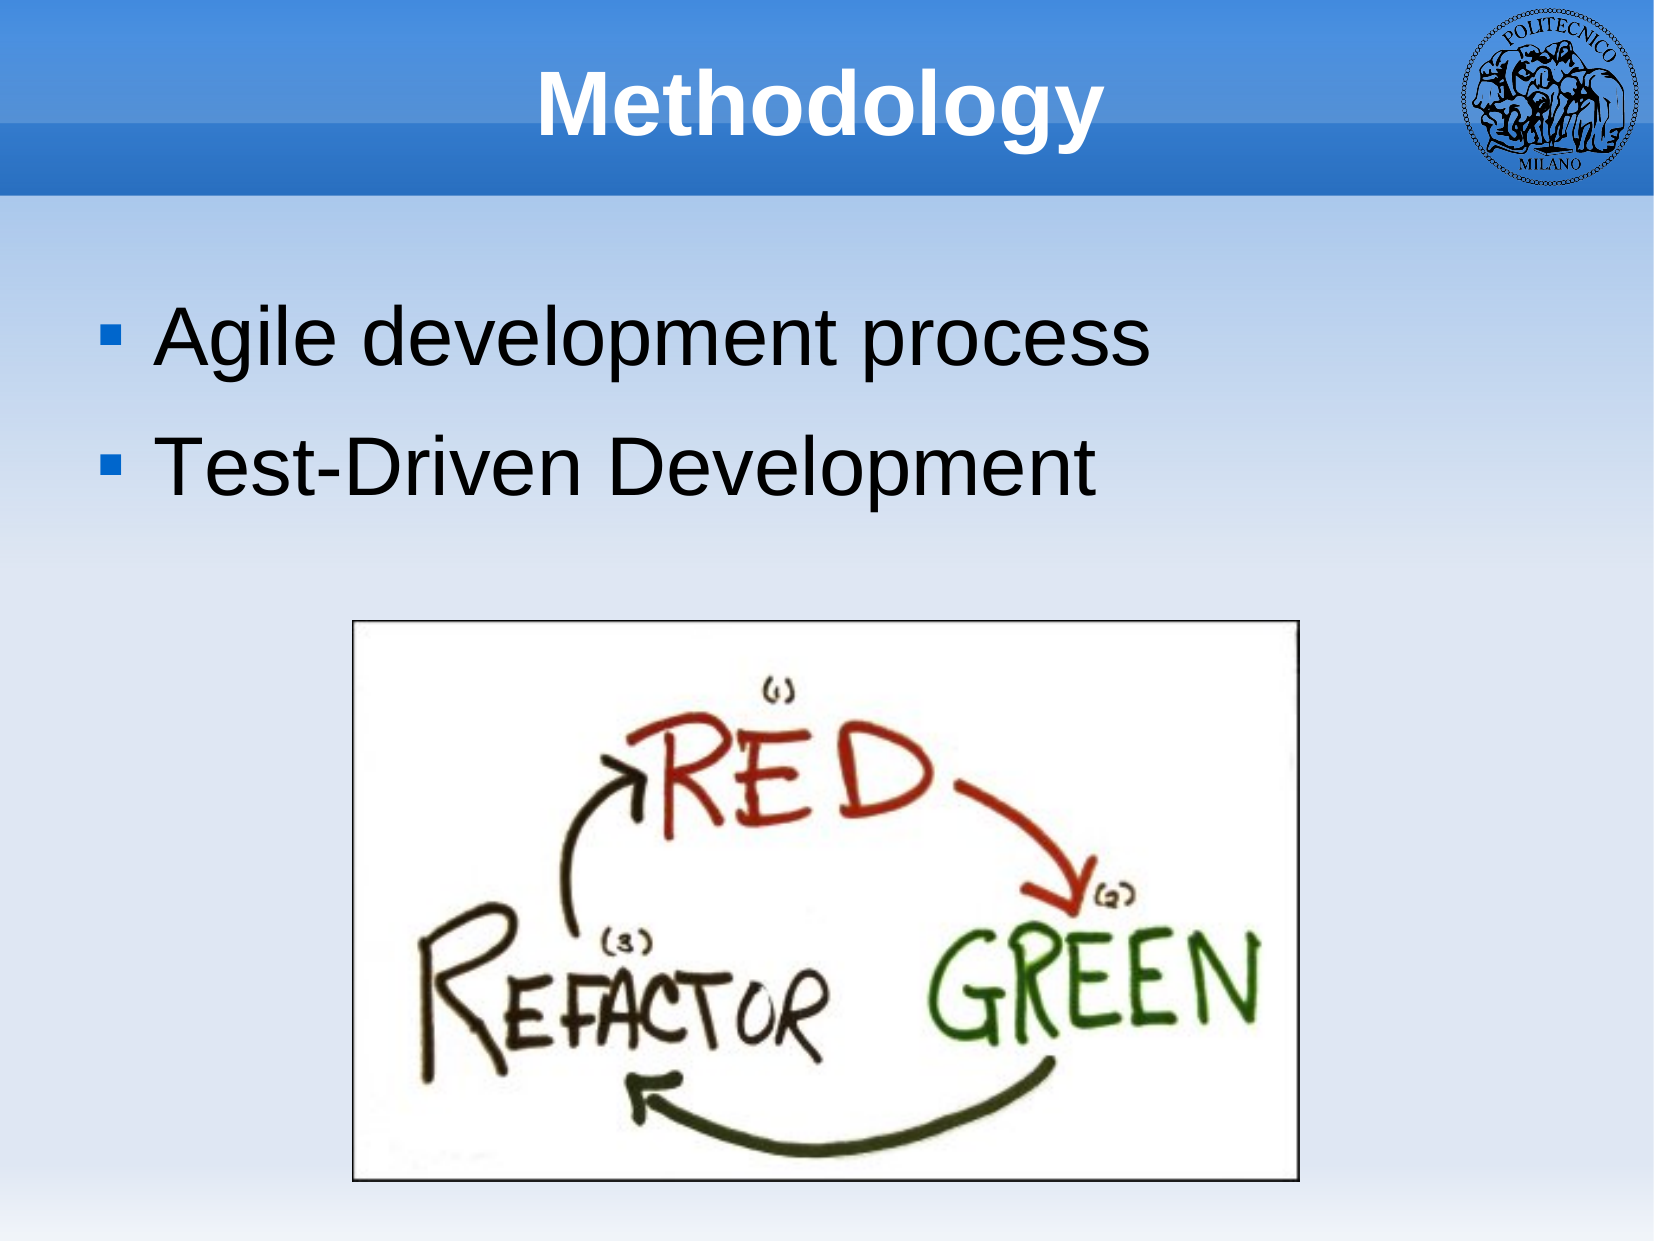

# Methodology
Agile development process
Test-Driven Development